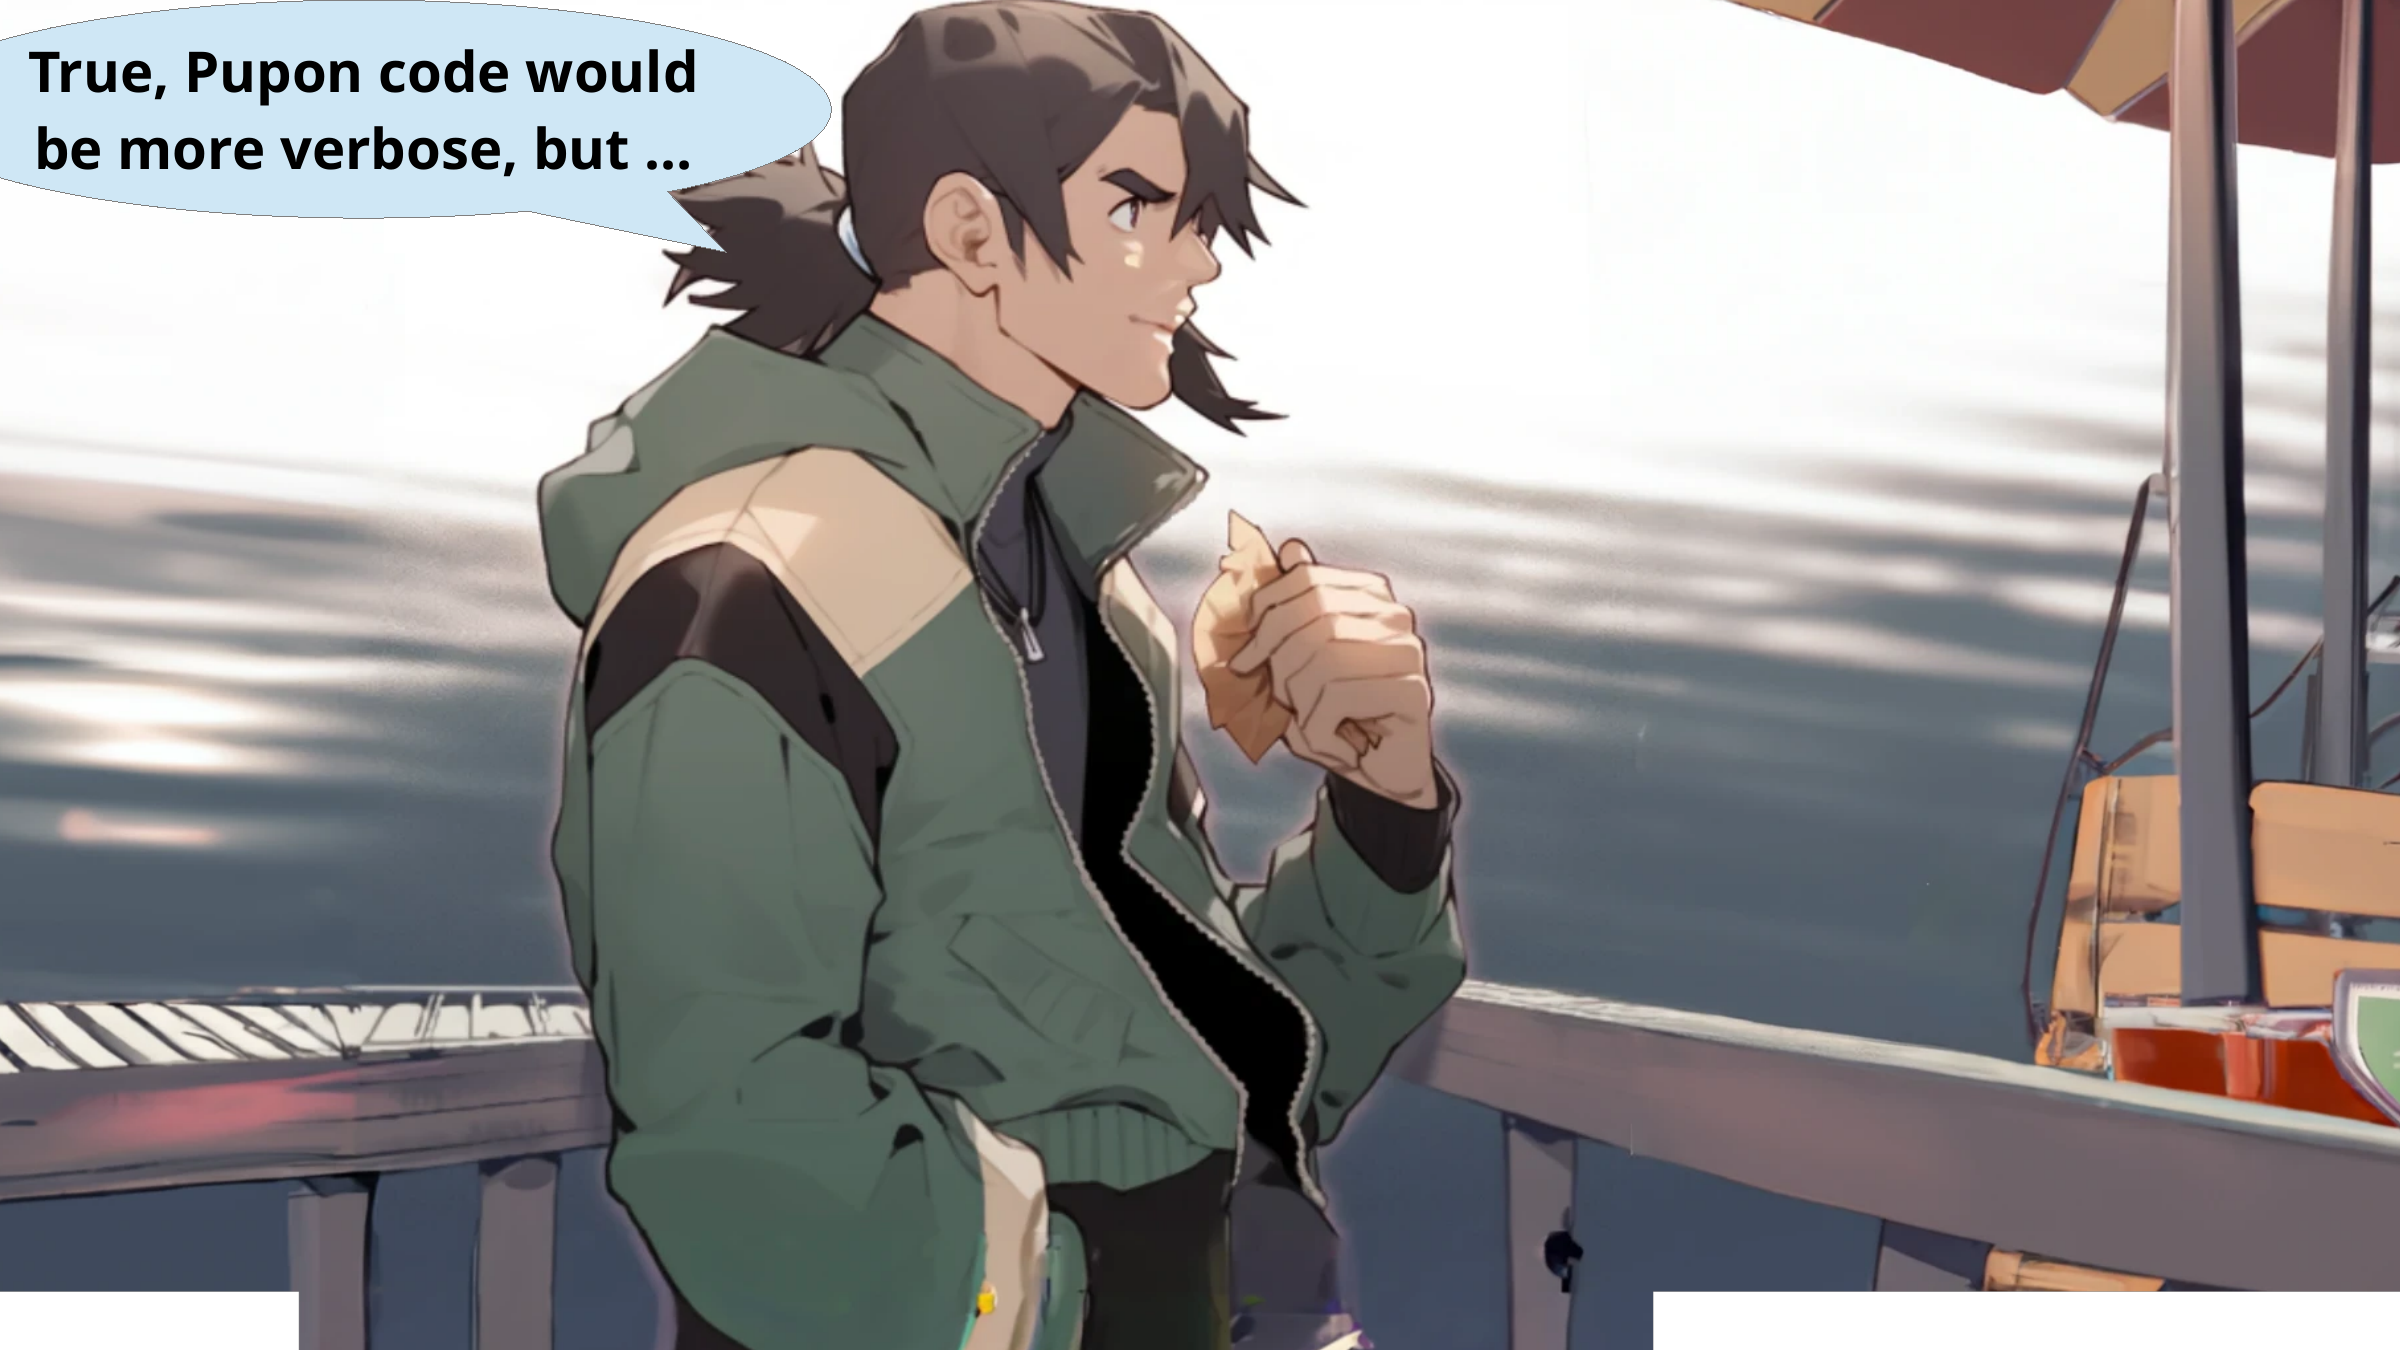

True, Pupon code would
be more verbose, but …